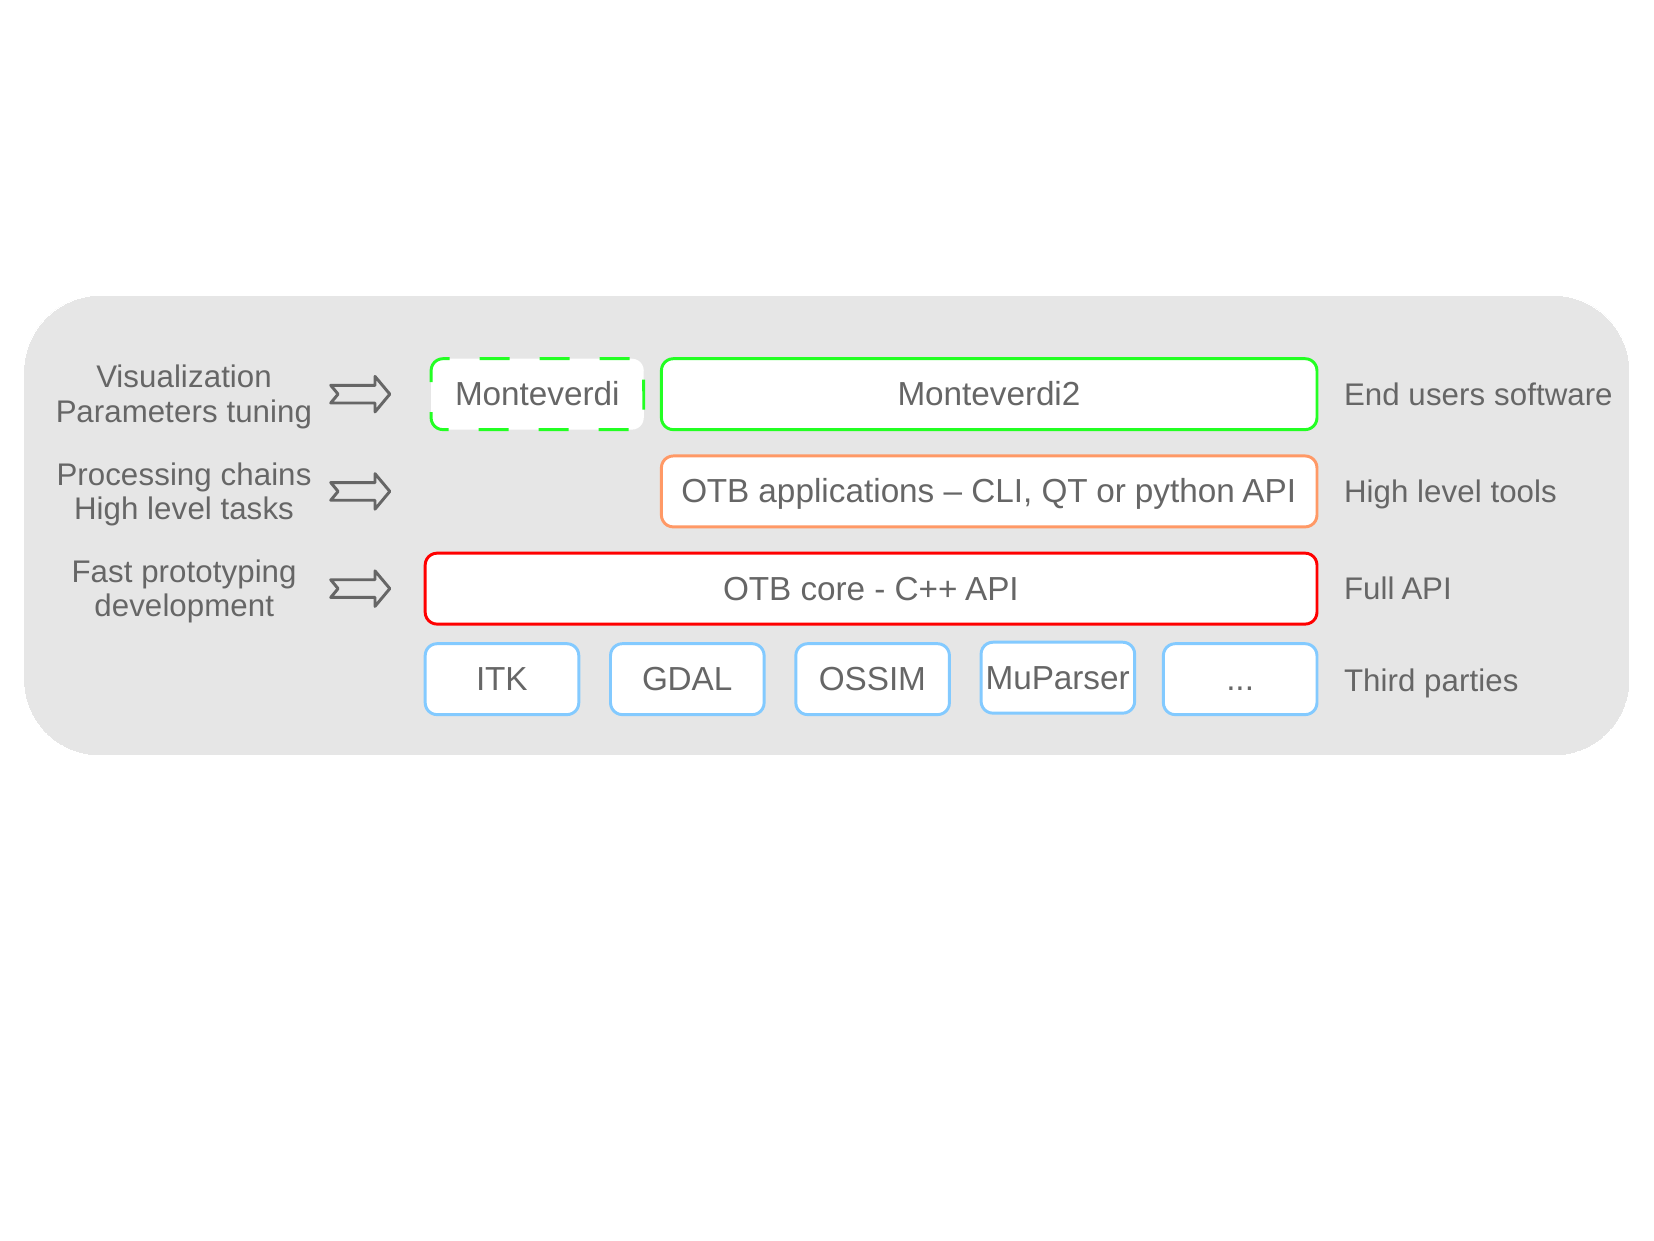

Visualization
Parameters tuning
Monteverdi
Monteverdi2
End users software
Processing chains
High level tasks
OTB applications – CLI, QT or python API
High level tools
Fast prototyping
development
OTB core - C++ API
Full API
MuParser
ITK
GDAL
OSSIM
...
Third parties